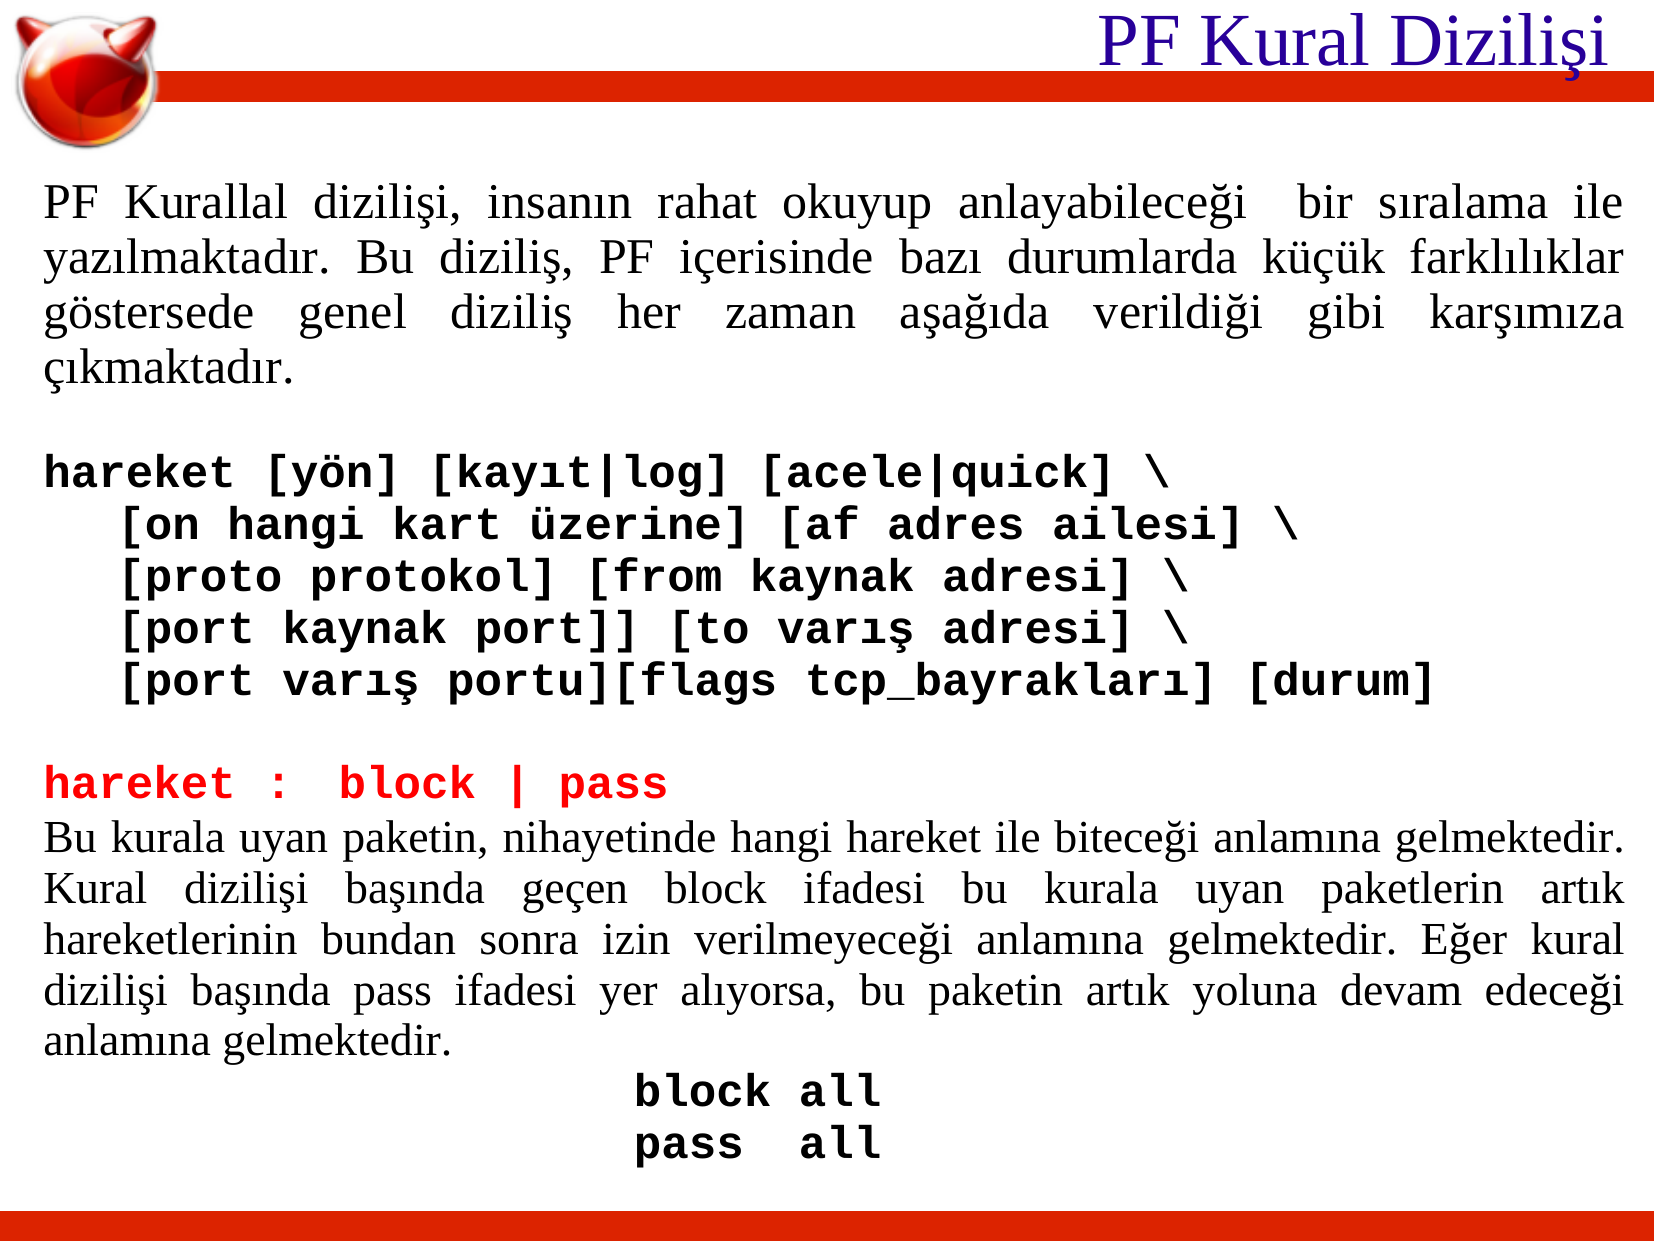

PF Kural Dizilişi
PF Kurallal dizilişi, insanın rahat okuyup anlayabileceği bir sıralama ile yazılmaktadır. Bu diziliş, PF içerisinde bazı durumlarda küçük farklılıklar göstersede genel diziliş her zaman aşağıda verildiği gibi karşımıza çıkmaktadır.
hareket [yön] [kayıt|log] [acele|quick] \
	[on hangi kart üzerine] [af adres ailesi] \
	[proto protokol] [from kaynak adresi] \
	[port kaynak port]] [to varış adresi] \
	[port varış portu][flags tcp_bayrakları] [durum]
hareket	:	block | pass
Bu kurala uyan paketin, nihayetinde hangi hareket ile biteceği anlamına gelmektedir. Kural dizilişi başında geçen block ifadesi bu kurala uyan paketlerin artık hareketlerinin bundan sonra izin verilmeyeceği anlamına gelmektedir. Eğer kural dizilişi başında pass ifadesi yer alıyorsa, bu paketin artık yoluna devam edeceği anlamına gelmektedir.
								block all
								pass all